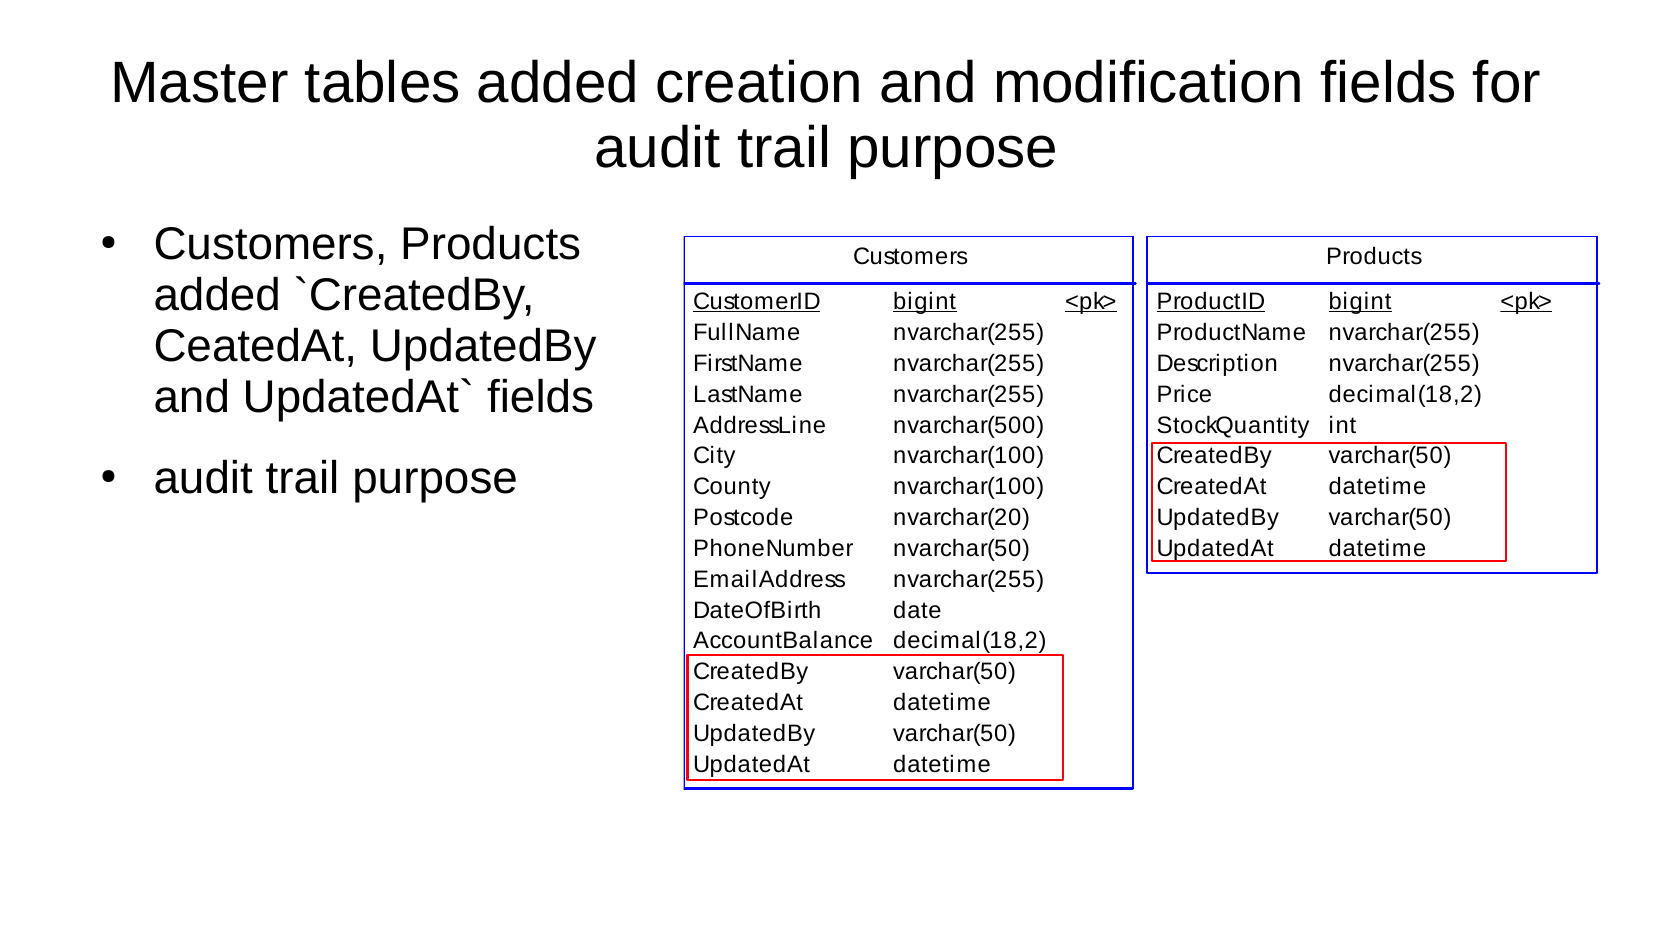

# Master tables added creation and modification fields for audit trail purpose
Customers, Products added `CreatedBy, CeatedAt, UpdatedBy and UpdatedAt` fields
audit trail purpose